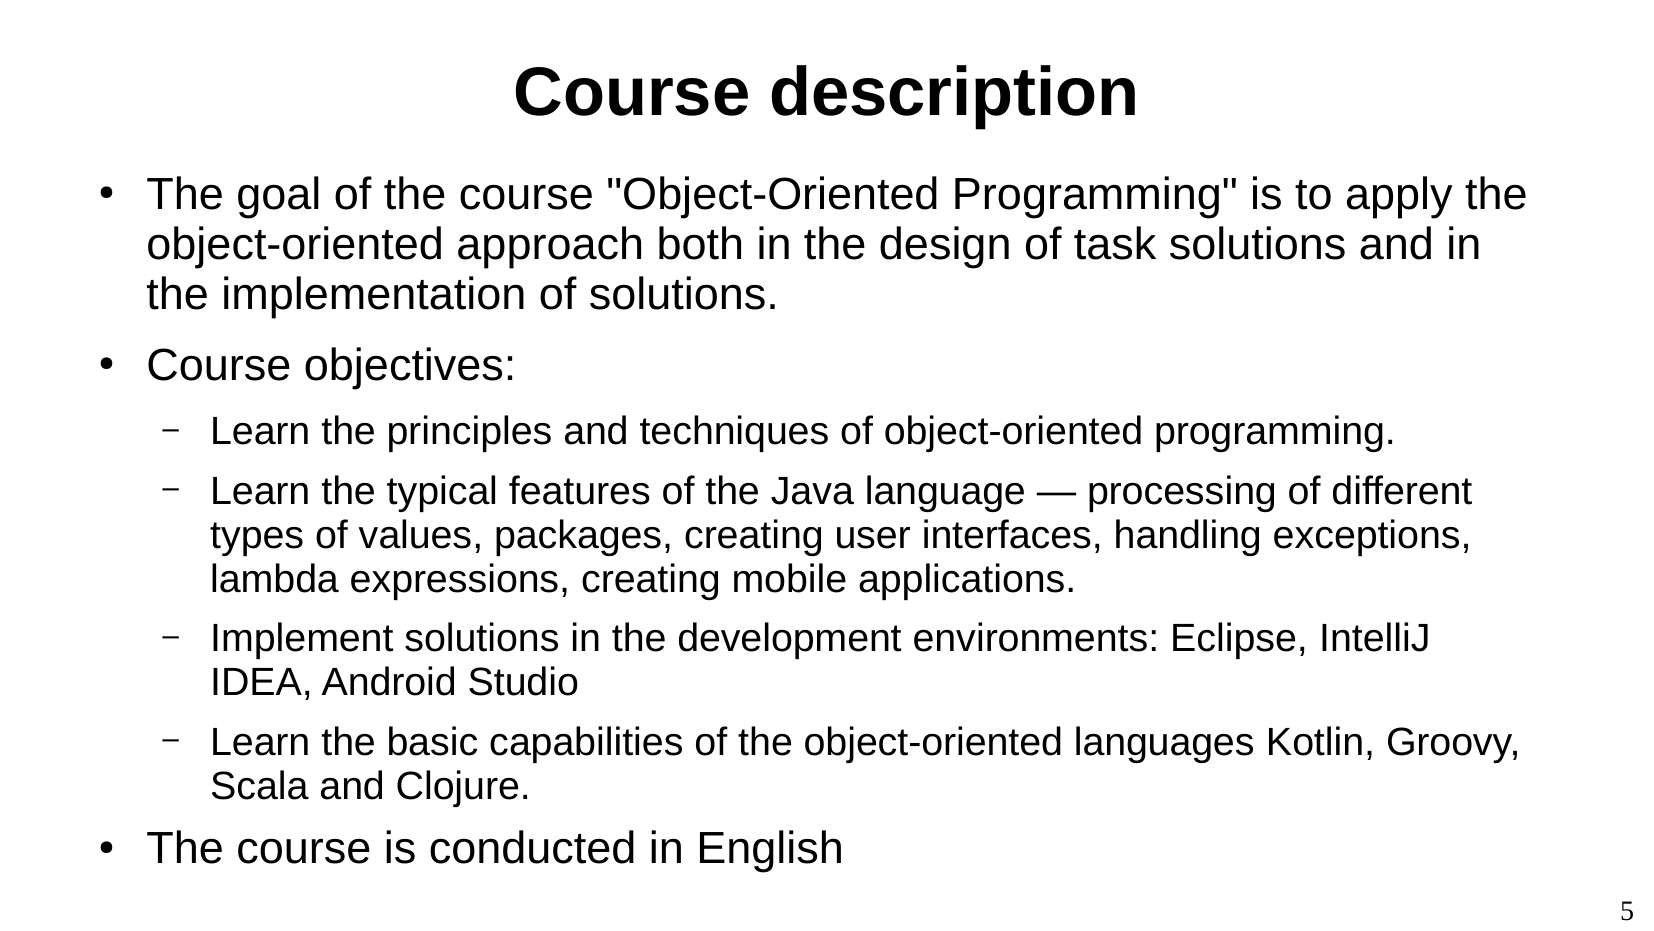

# Course description
The goal of the course "Object-Oriented Programming" is to apply the object-oriented approach both in the design of task solutions and in the implementation of solutions.
Course objectives:
Learn the principles and techniques of object-oriented programming.
Learn the typical features of the Java language — processing of different types of values, packages, creating user interfaces, handling exceptions, lambda expressions, creating mobile applications.
Implement solutions in the development environments: Eclipse, IntelliJ IDEA, Android Studio
Learn the basic capabilities of the object-oriented languages ​​Kotlin, Groovy, Scala and Clojure.
The course is conducted in English